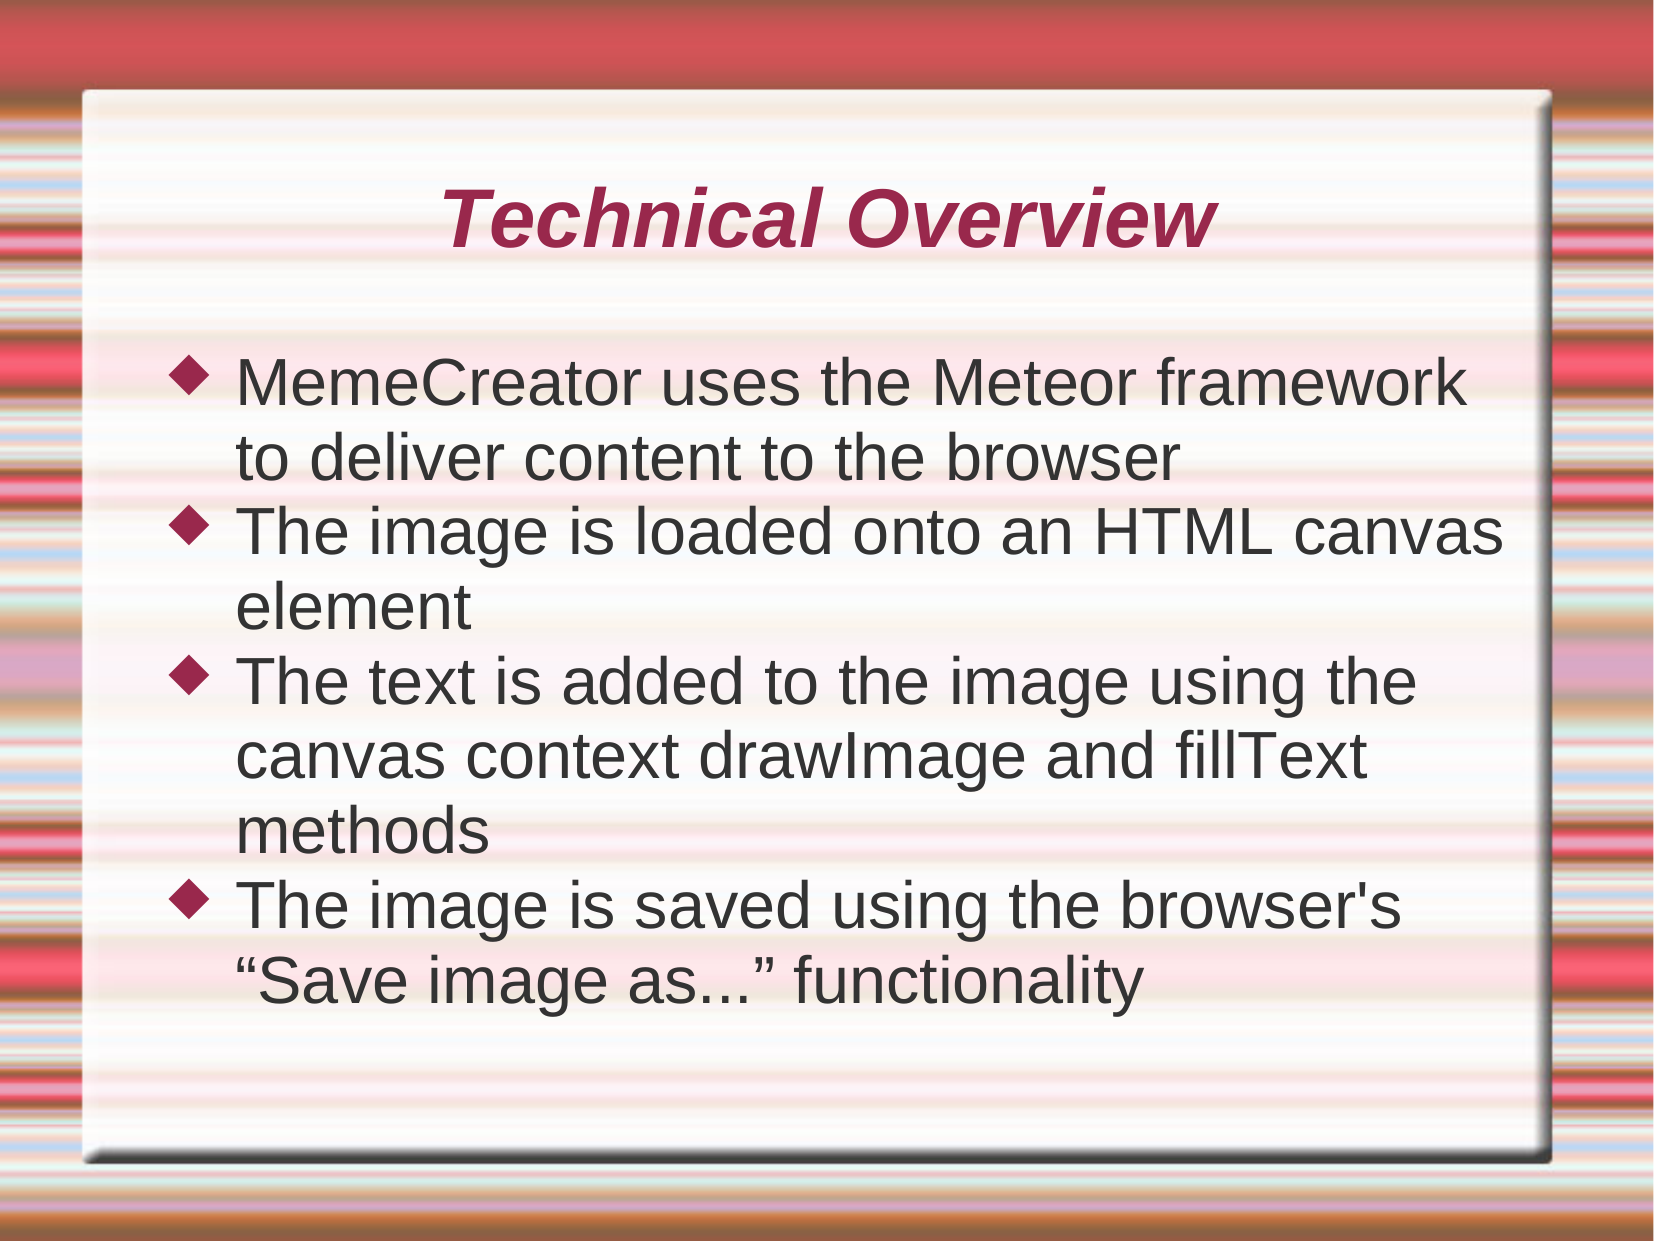

# Technical Overview
MemeCreator uses the Meteor framework to deliver content to the browser
The image is loaded onto an HTML canvas element
The text is added to the image using the canvas context drawImage and fillText methods
The image is saved using the browser's “Save image as...” functionality